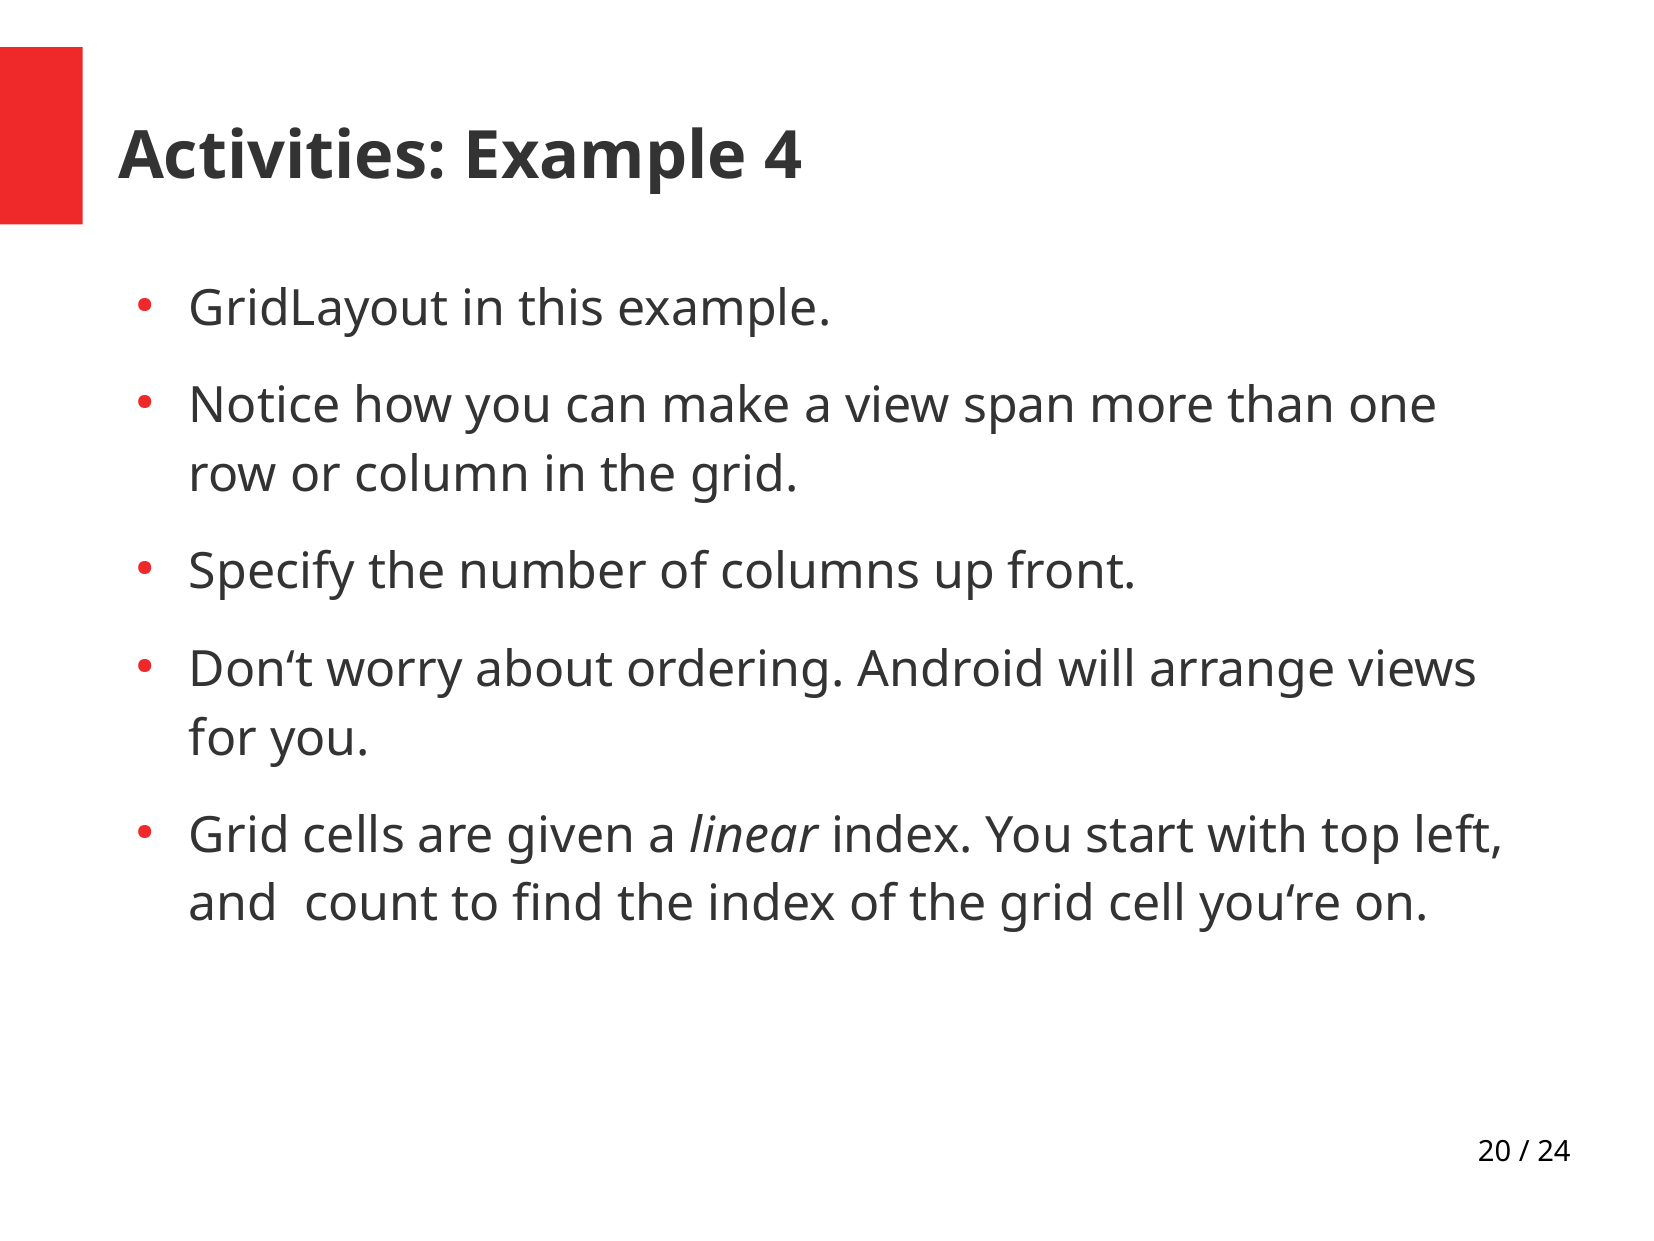

# Activities: Example 4
GridLayout in this example.
Notice how you can make a view span more than one row or column in the grid.
Specify the number of columns up front.
Don‘t worry about ordering. Android will arrange views for you.
Grid cells are given a linear index. You start with top left, and count to find the index of the grid cell you‘re on.
20